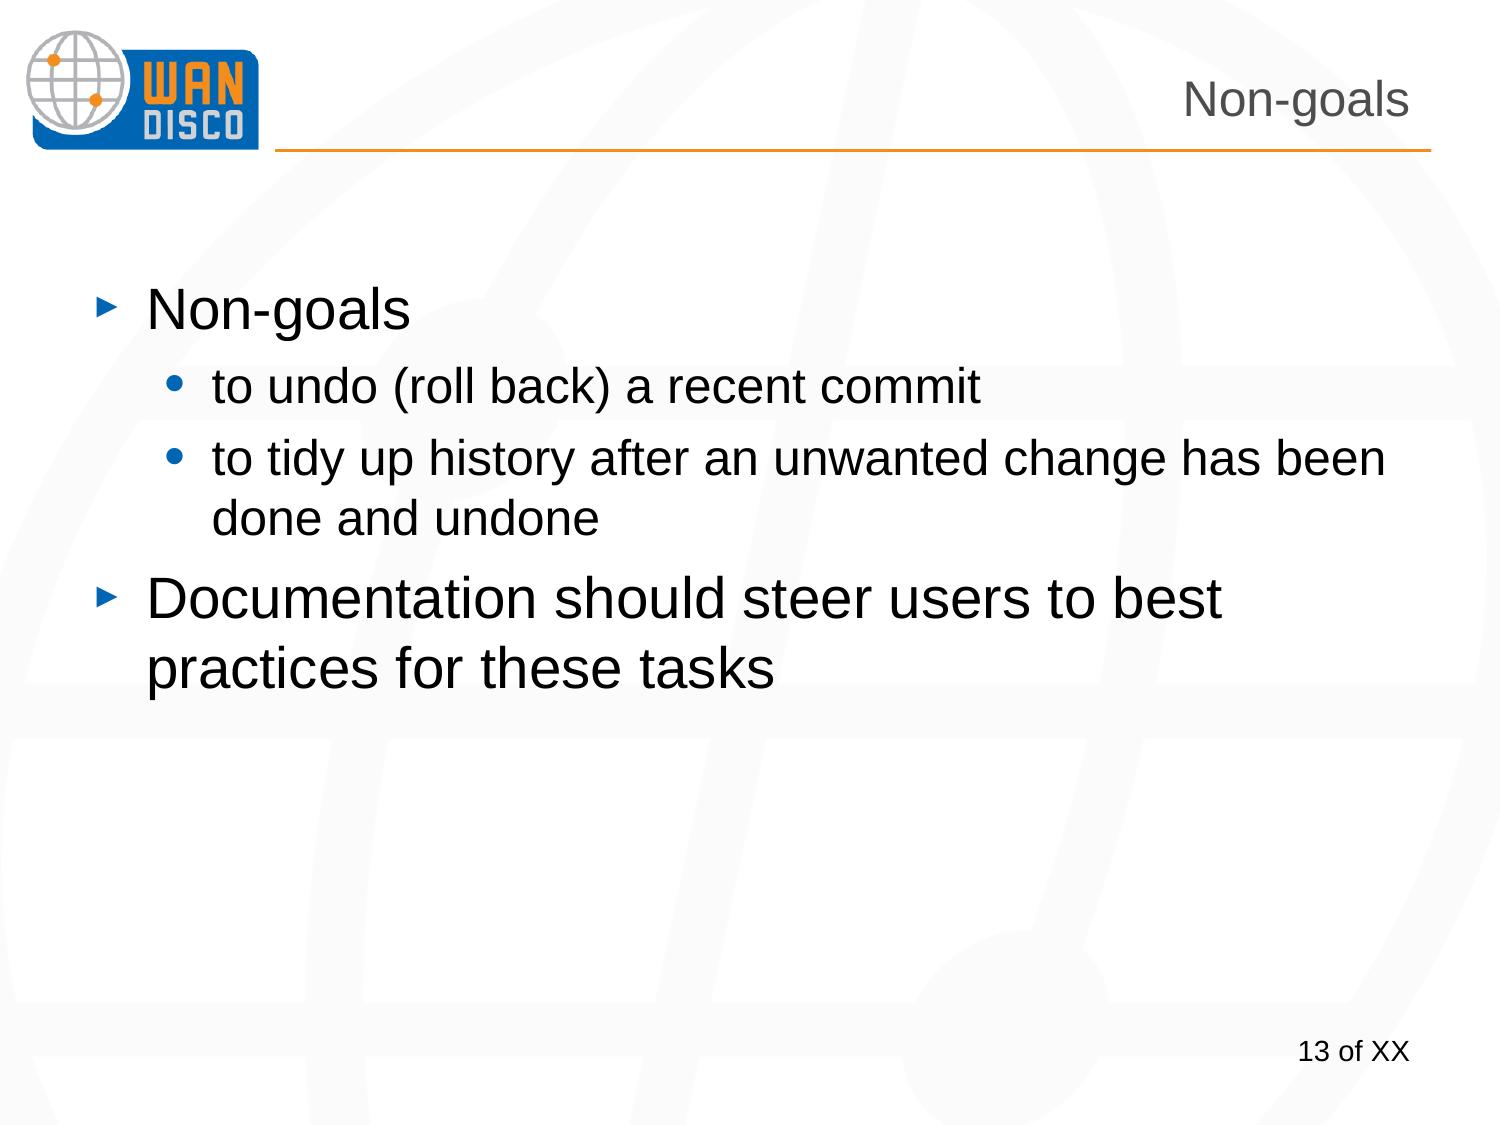

# Non-goals
Non-goals
to undo (roll back) a recent commit
to tidy up history after an unwanted change has been done and undone
Documentation should steer users to best practices for these tasks
13